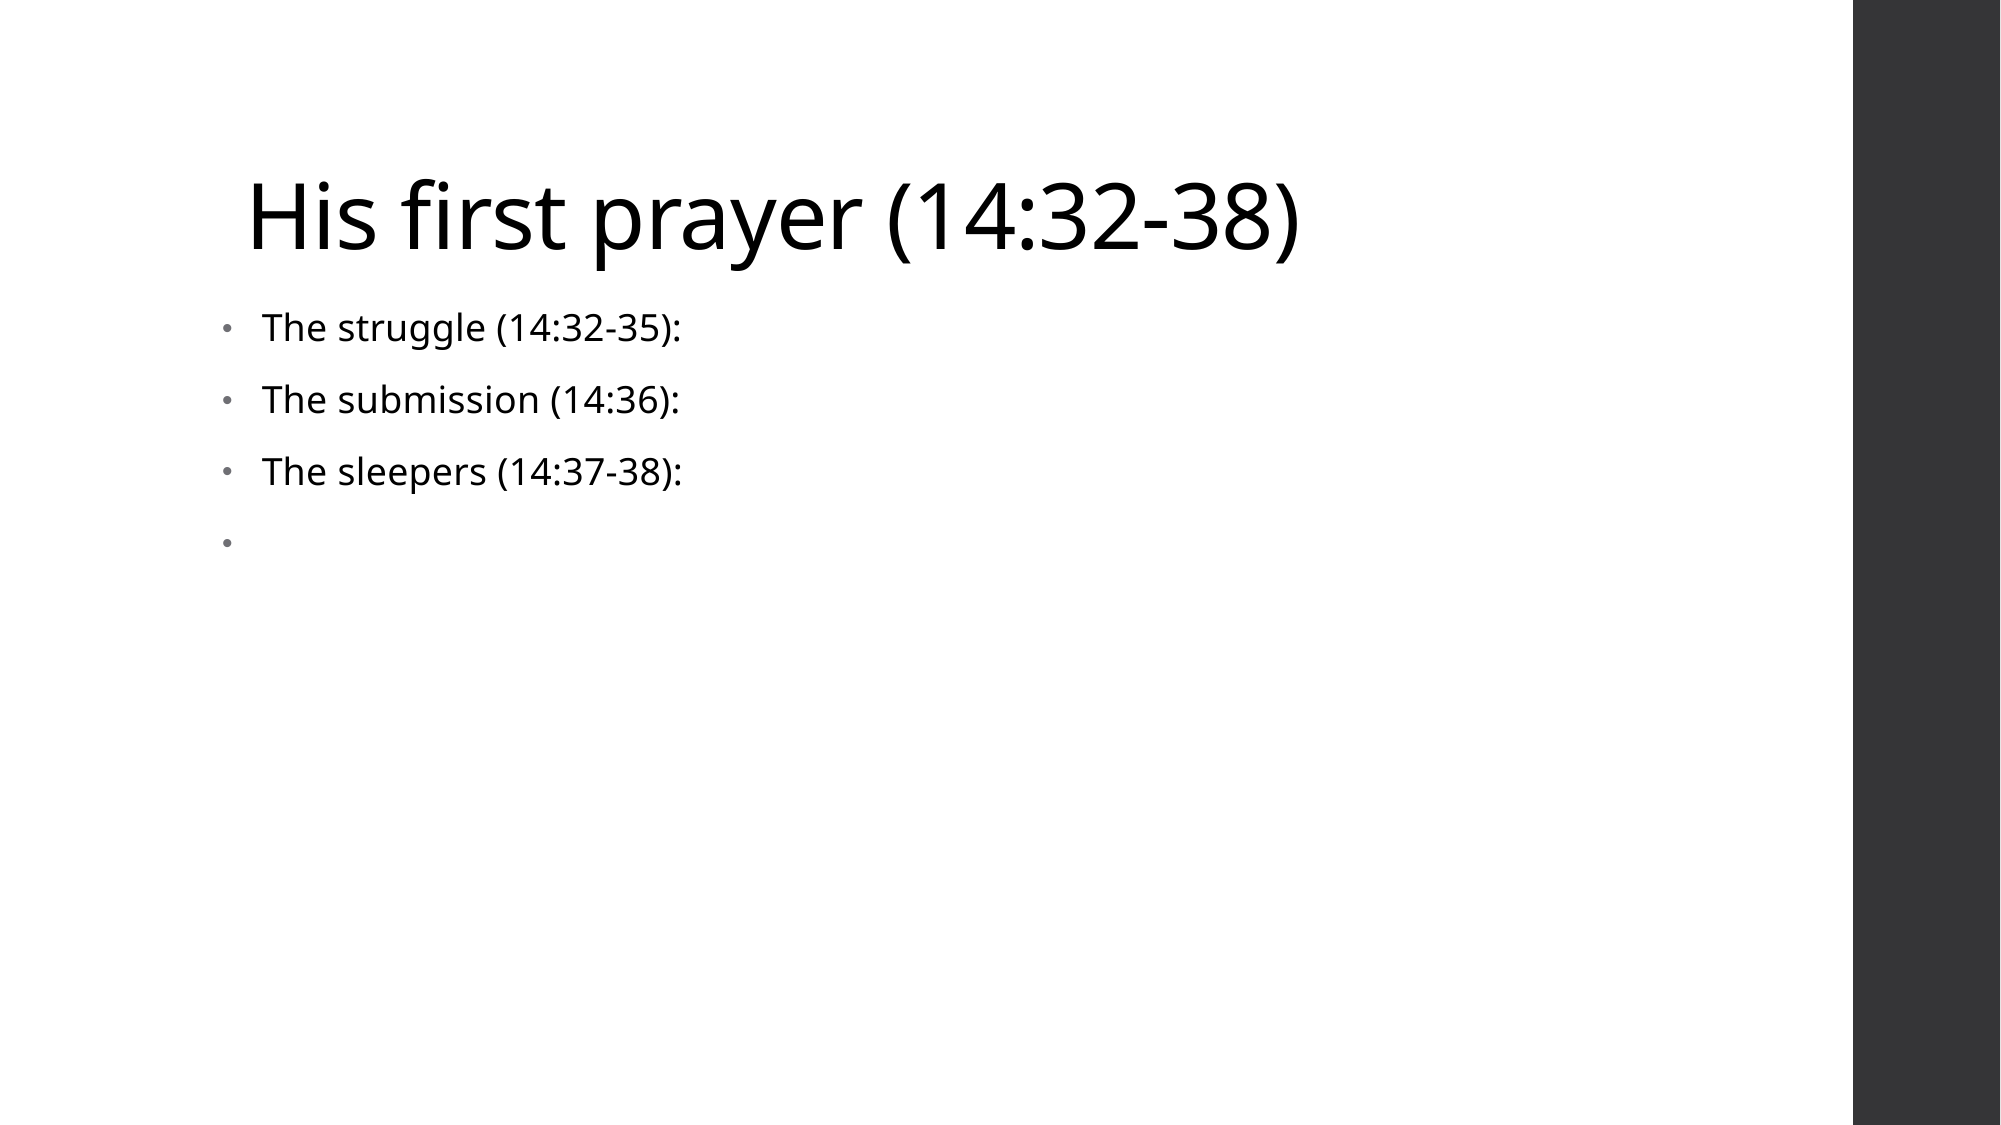

# His first prayer (14:32-38)
 The struggle (14:32-35):
 The submission (14:36):
 The sleepers (14:37-38):